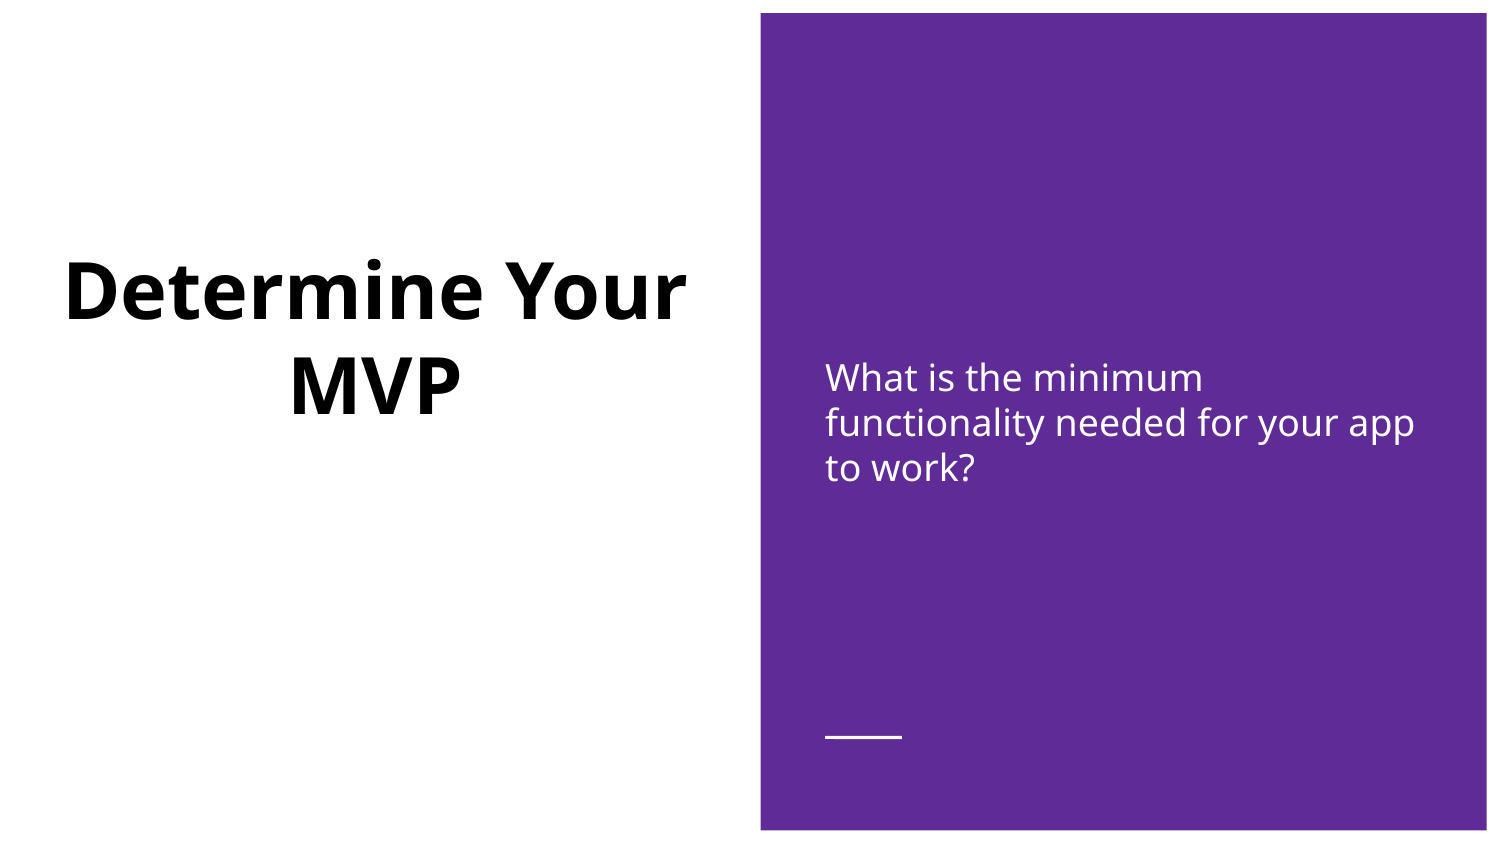

What is the minimum functionality needed for your app to work?
# Determine Your MVP